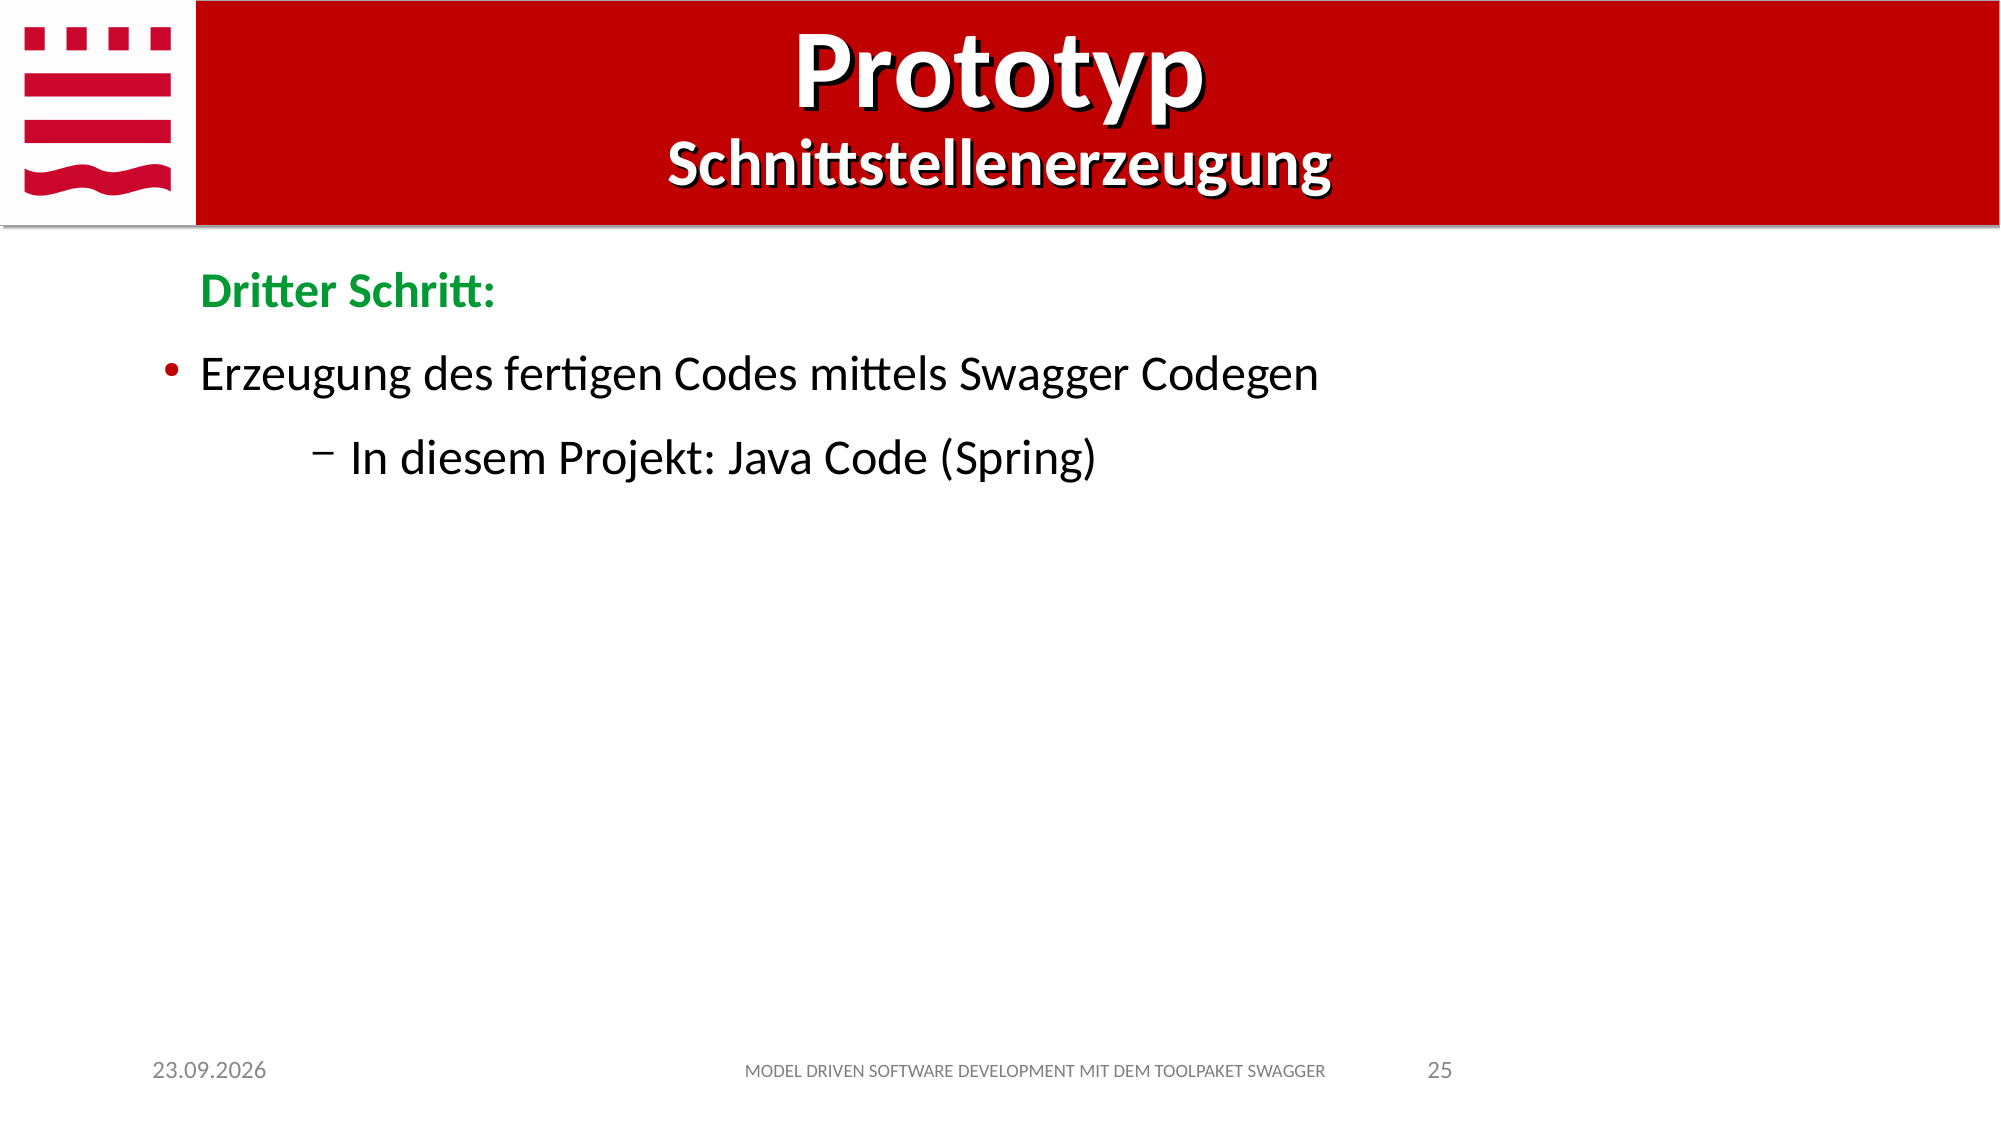

Prototyp
Schnittstellenerzeugung
# Dritter Schritt:
Erzeugung des fertigen Codes mittels Swagger Codegen
In diesem Projekt: Java Code (Spring)
MODEL DRIVEN SOFTWARE DEVELOPMENT MIT DEM TOOLPAKET SWAGGER
25